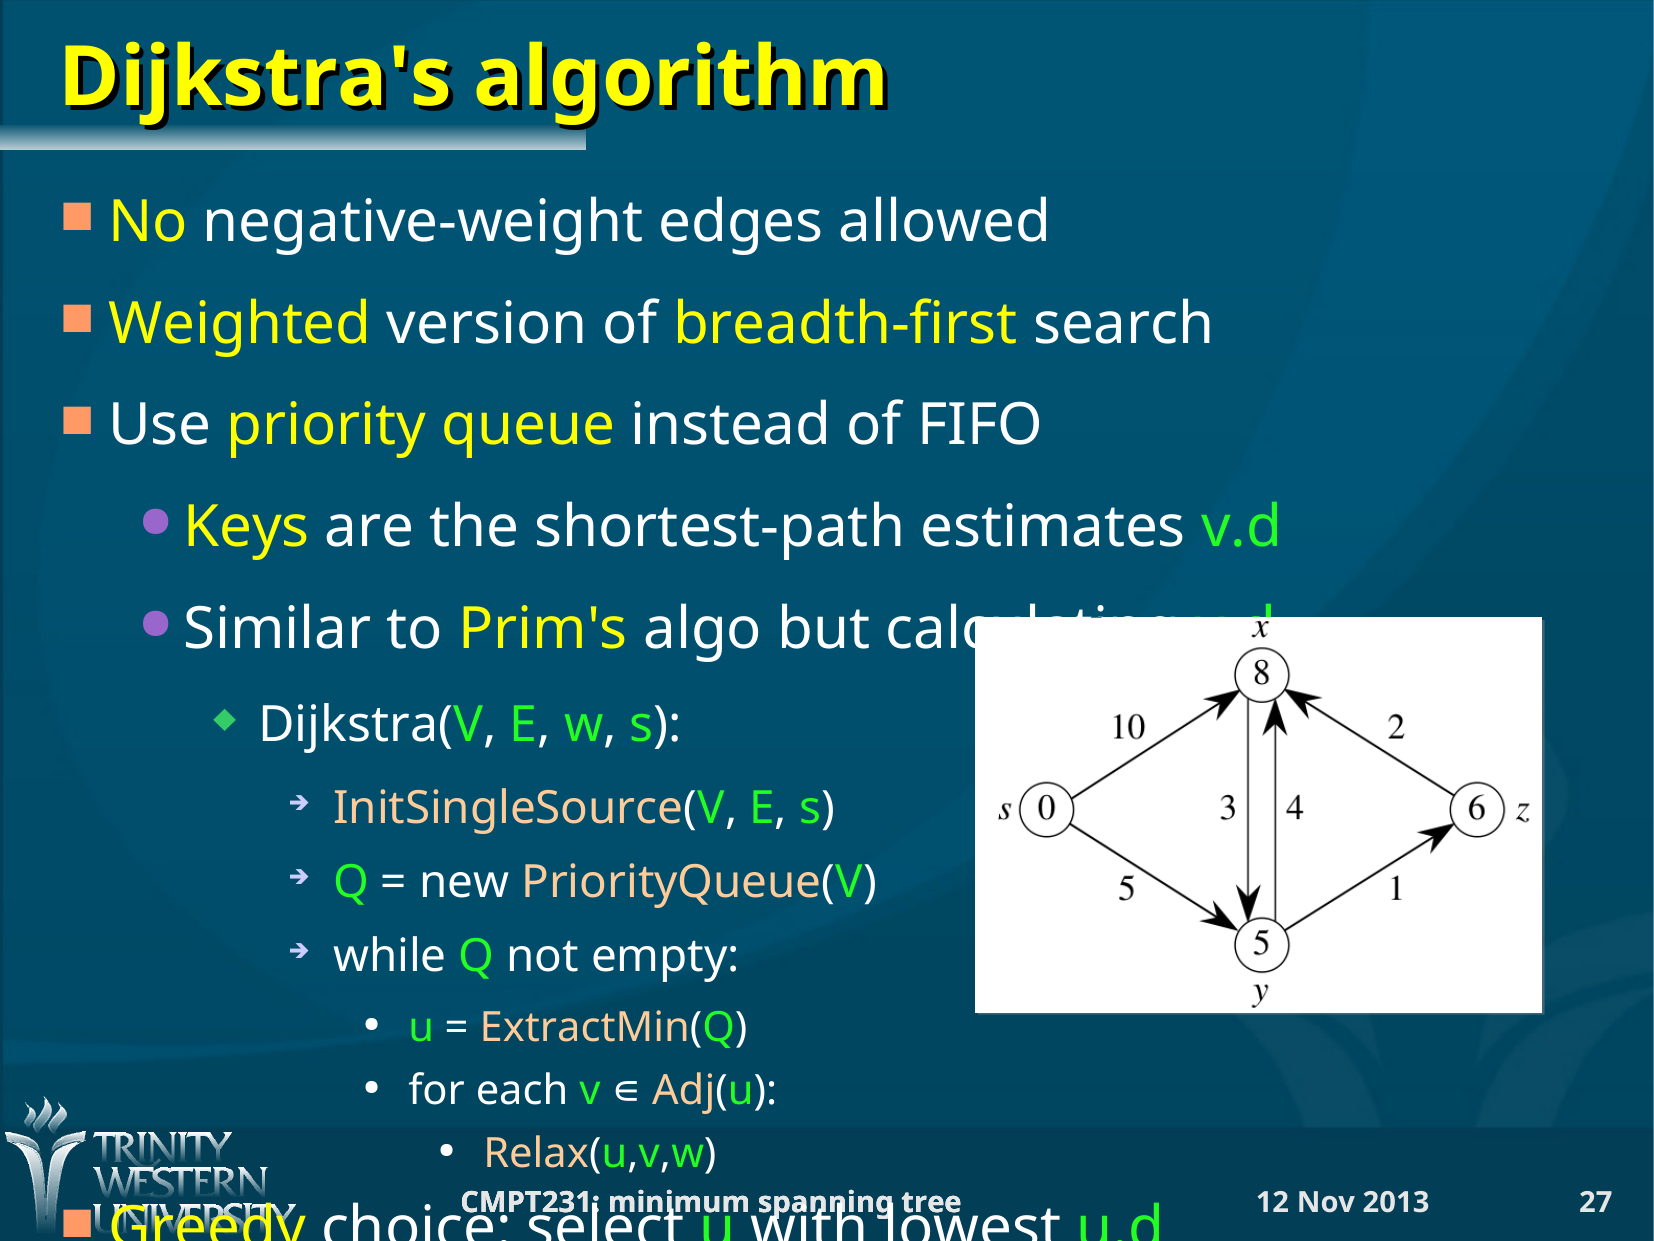

# Dijkstra's algorithm
No negative-weight edges allowed
Weighted version of breadth-first search
Use priority queue instead of FIFO
Keys are the shortest-path estimates v.d
Similar to Prim's algo but calculating v.d
Dijkstra(V, E, w, s):
InitSingleSource(V, E, s)
Q = new PriorityQueue(V)
while Q not empty:
u = ExtractMin(Q)
for each v ∊ Adj(u):
Relax(u,v,w)
Greedy choice: select u with lowest u.d
CMPT231: minimum spanning tree
12 Nov 2013
27